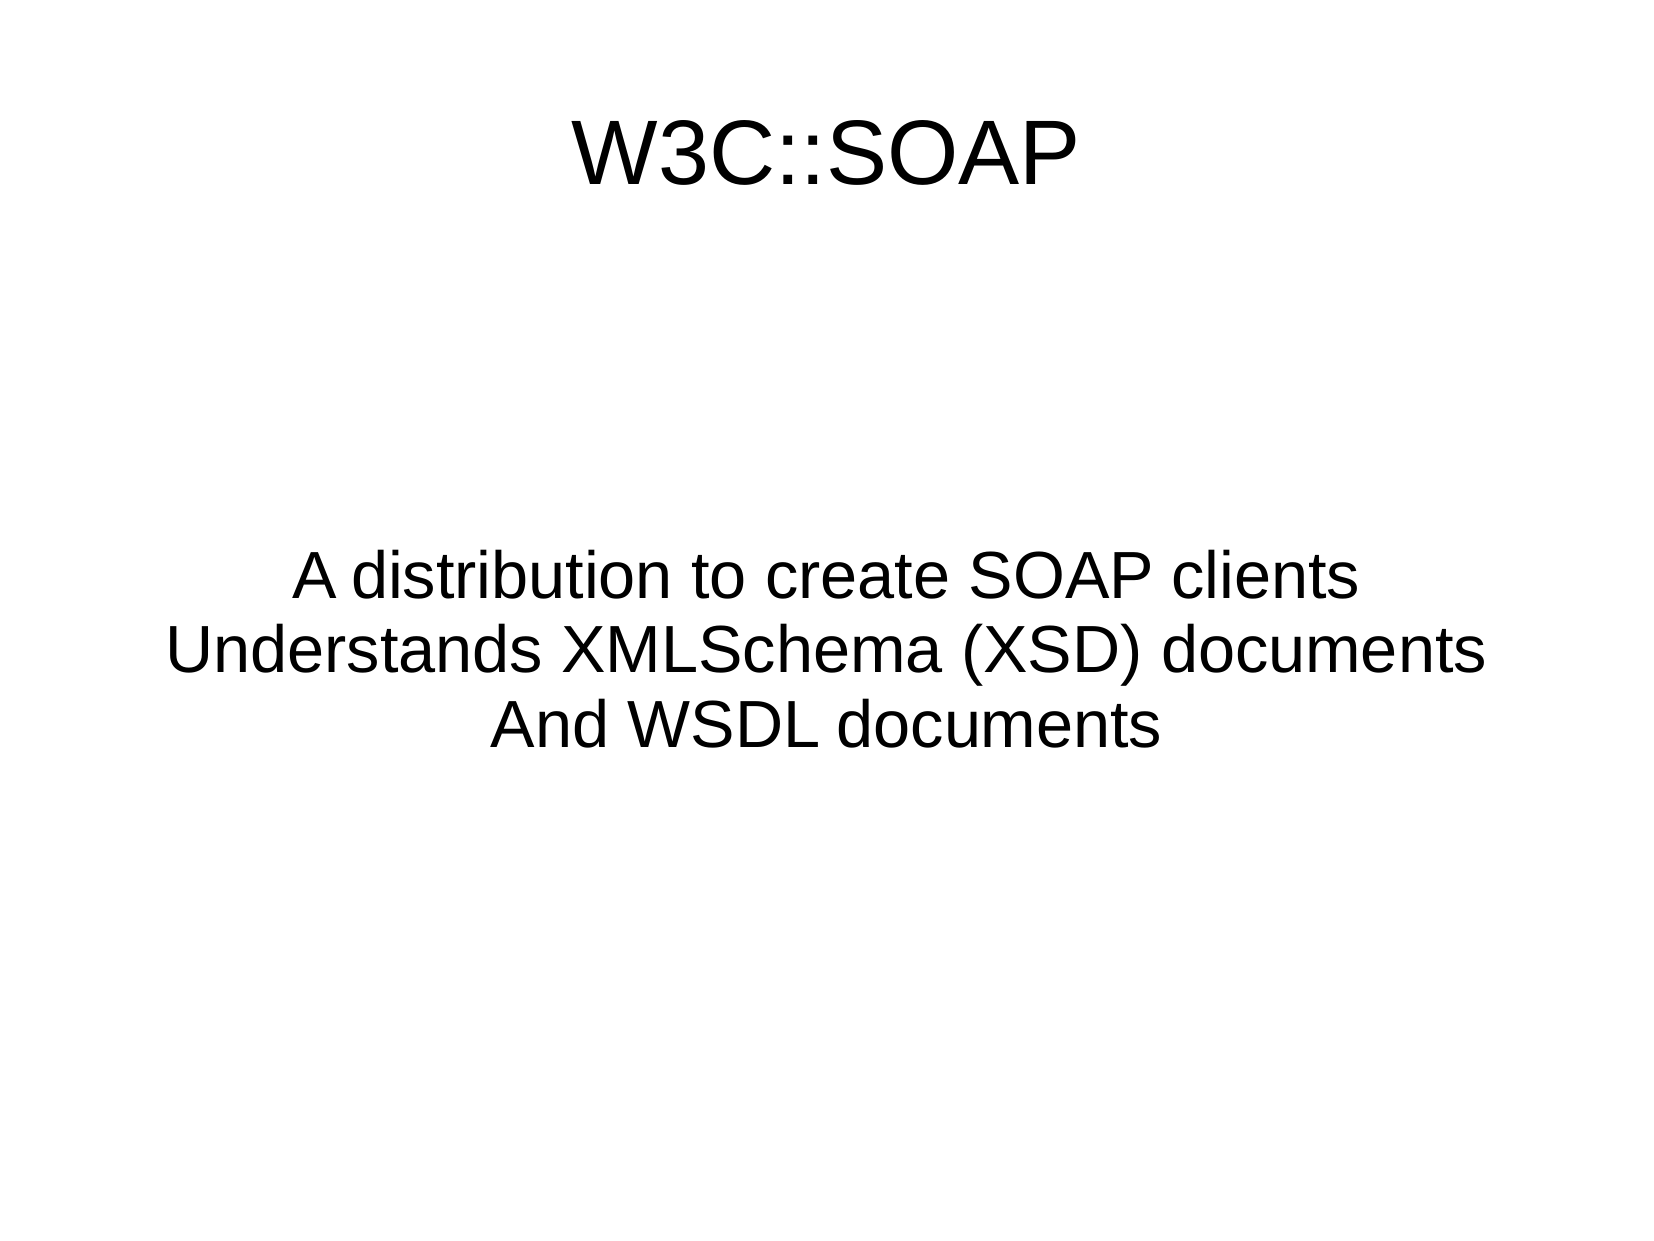

# W3C::SOAP
A distribution to create SOAP clients
Understands XMLSchema (XSD) documents
And WSDL documents